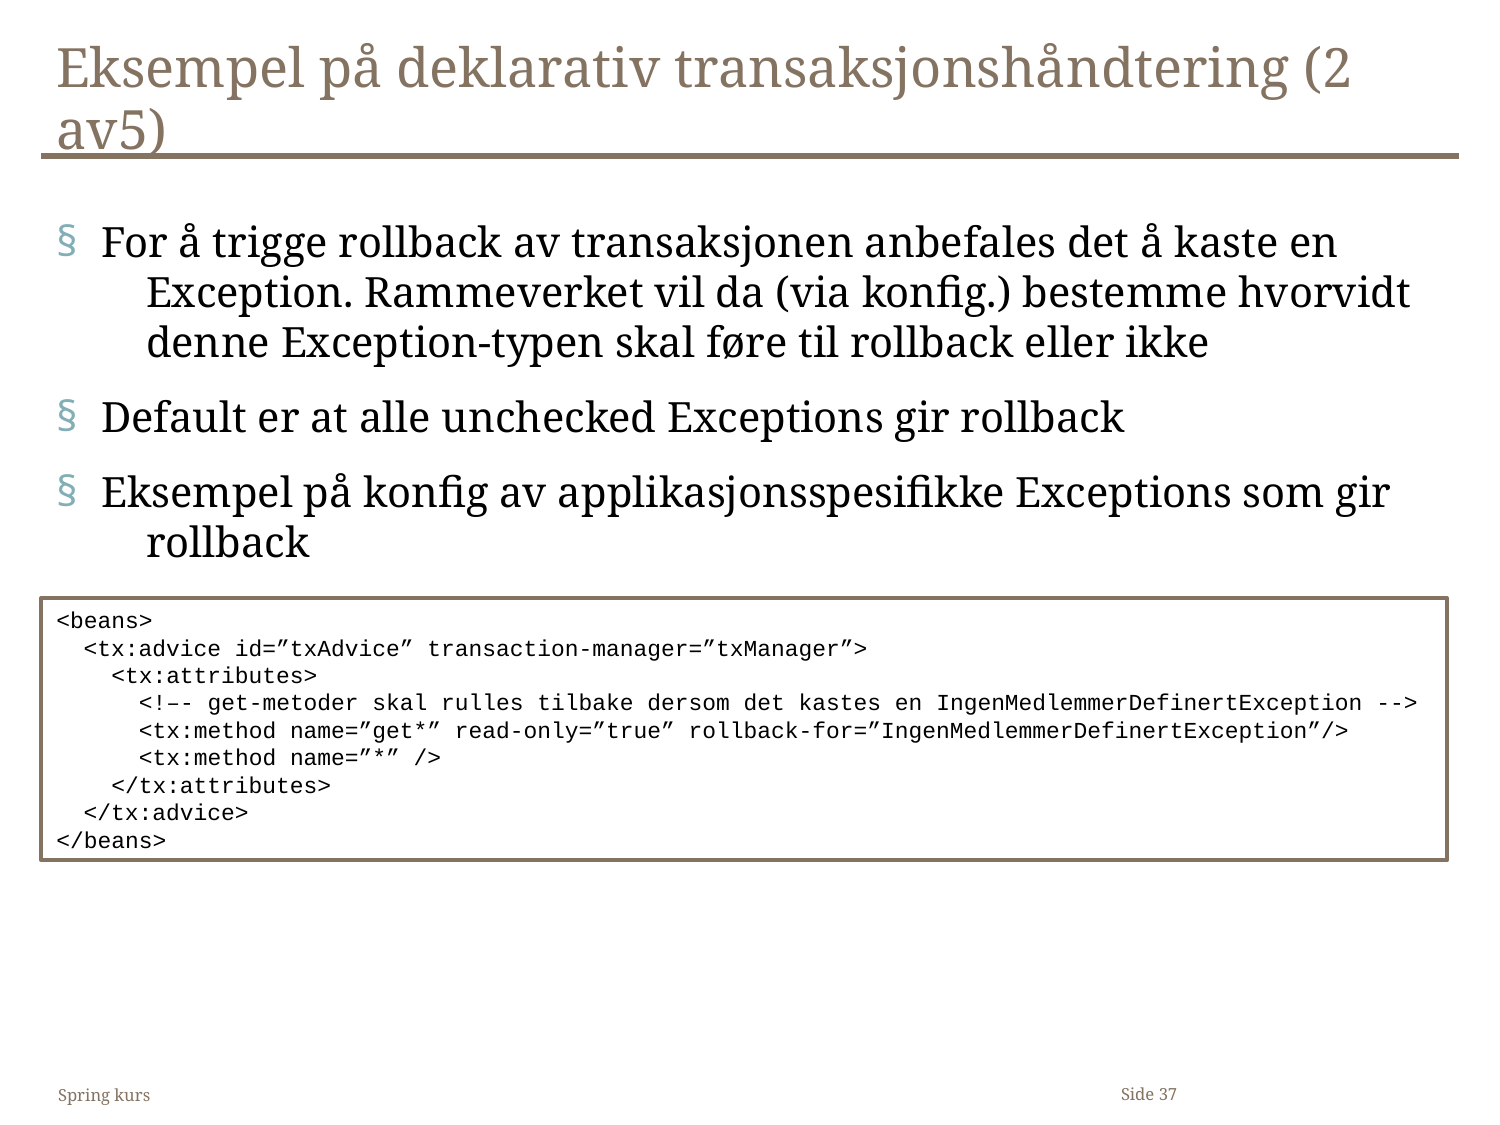

# Eksempel på deklarativ transaksjonshåndtering (2 av5)
For å trigge rollback av transaksjonen anbefales det å kaste en Exception. Rammeverket vil da (via konfig.) bestemme hvorvidt denne Exception-typen skal føre til rollback eller ikke
Default er at alle unchecked Exceptions gir rollback
Eksempel på konfig av applikasjonsspesifikke Exceptions som gir rollback
<beans>
 <tx:advice id=”txAdvice” transaction-manager=”txManager”>
 <tx:attributes>
 <!–- get-metoder skal rulles tilbake dersom det kastes en IngenMedlemmerDefinertException -->
 <tx:method name=”get*” read-only=”true” rollback-for=”IngenMedlemmerDefinertException”/>
 <tx:method name=”*” />
 </tx:attributes>
 </tx:advice>
</beans>
Spring kurs
Side